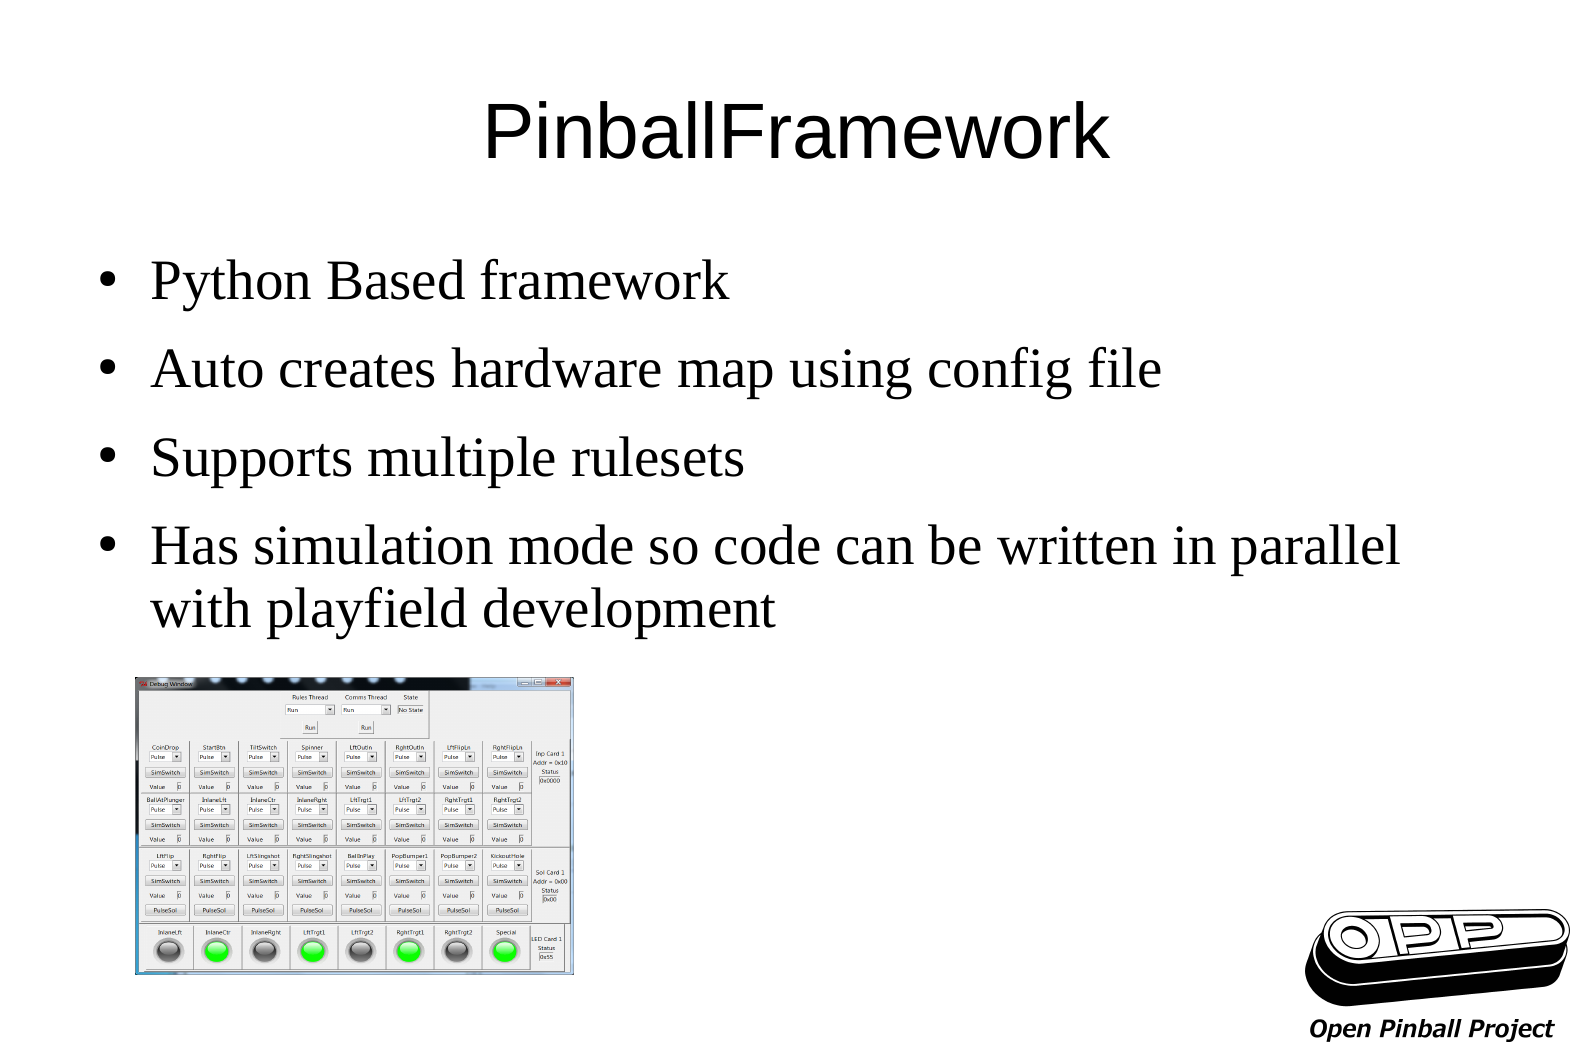

# PinballFramework
Python Based framework
Auto creates hardware map using config file
Supports multiple rulesets
Has simulation mode so code can be written in parallel with playfield development